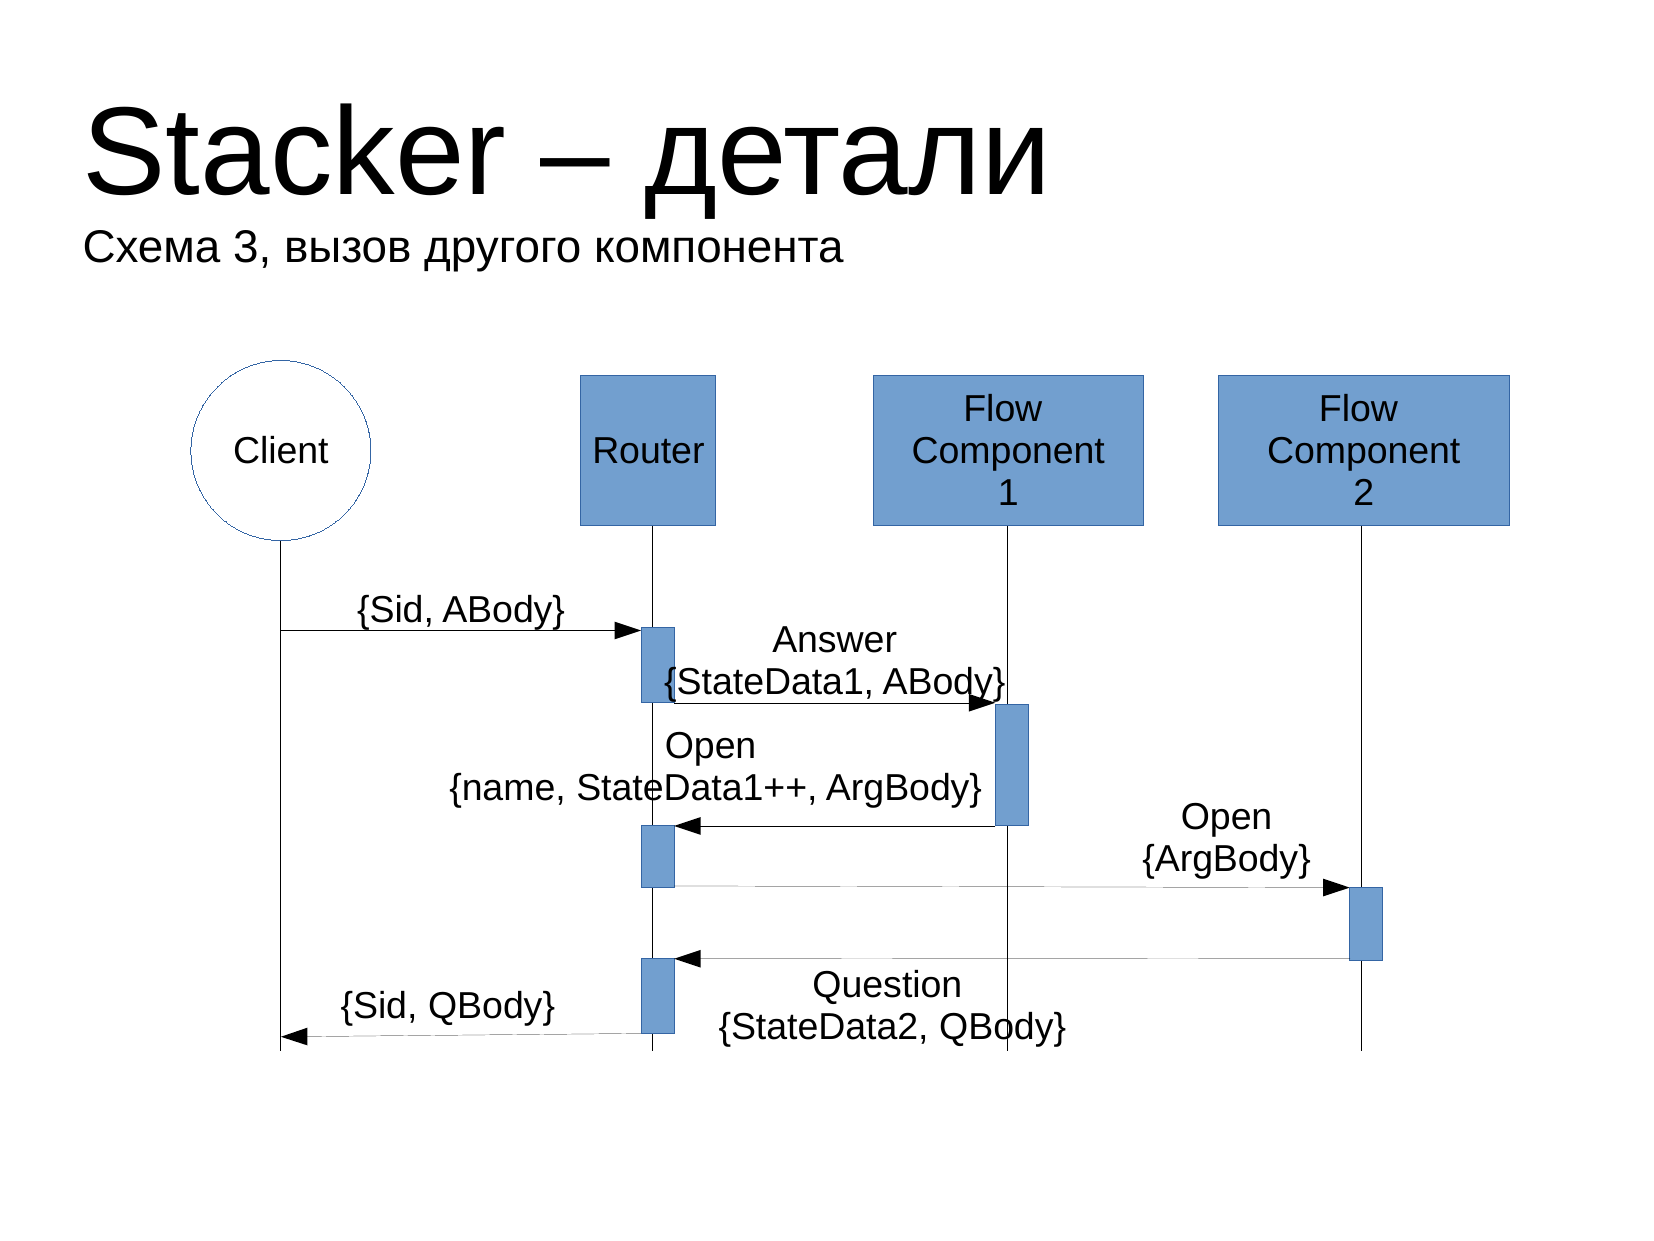

# Stacker – детали Схема 3, вызов другого компонента
Client
Router
Flow
Component
1
Flow
Component
2
{Sid, ABody}
Answer
{StateData1, ABody}
Open
{name, StateData1++, ArgBody}
Open {ArgBody}
Question
{StateData2, QBody}
{Sid, QBody}